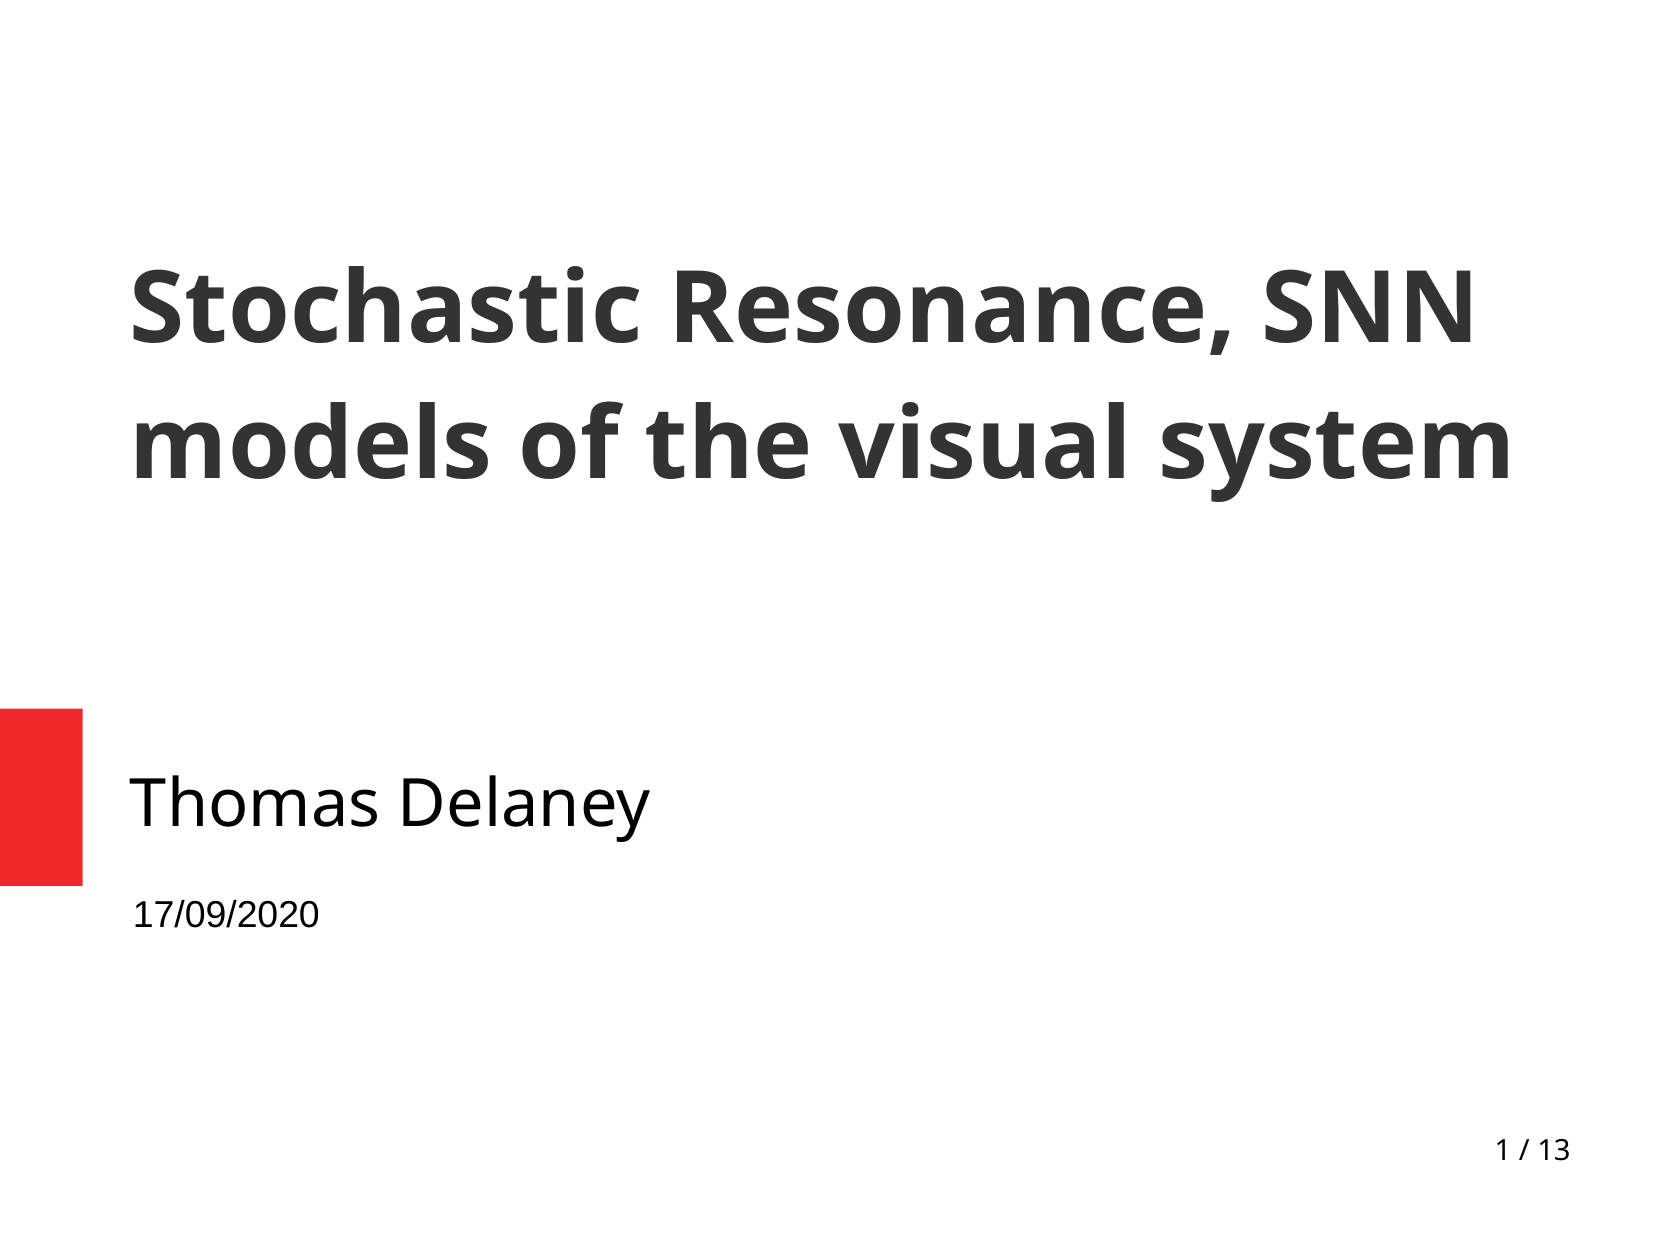

# Stochastic Resonance, SNN models of the visual system
Thomas Delaney
17/09/2020
1